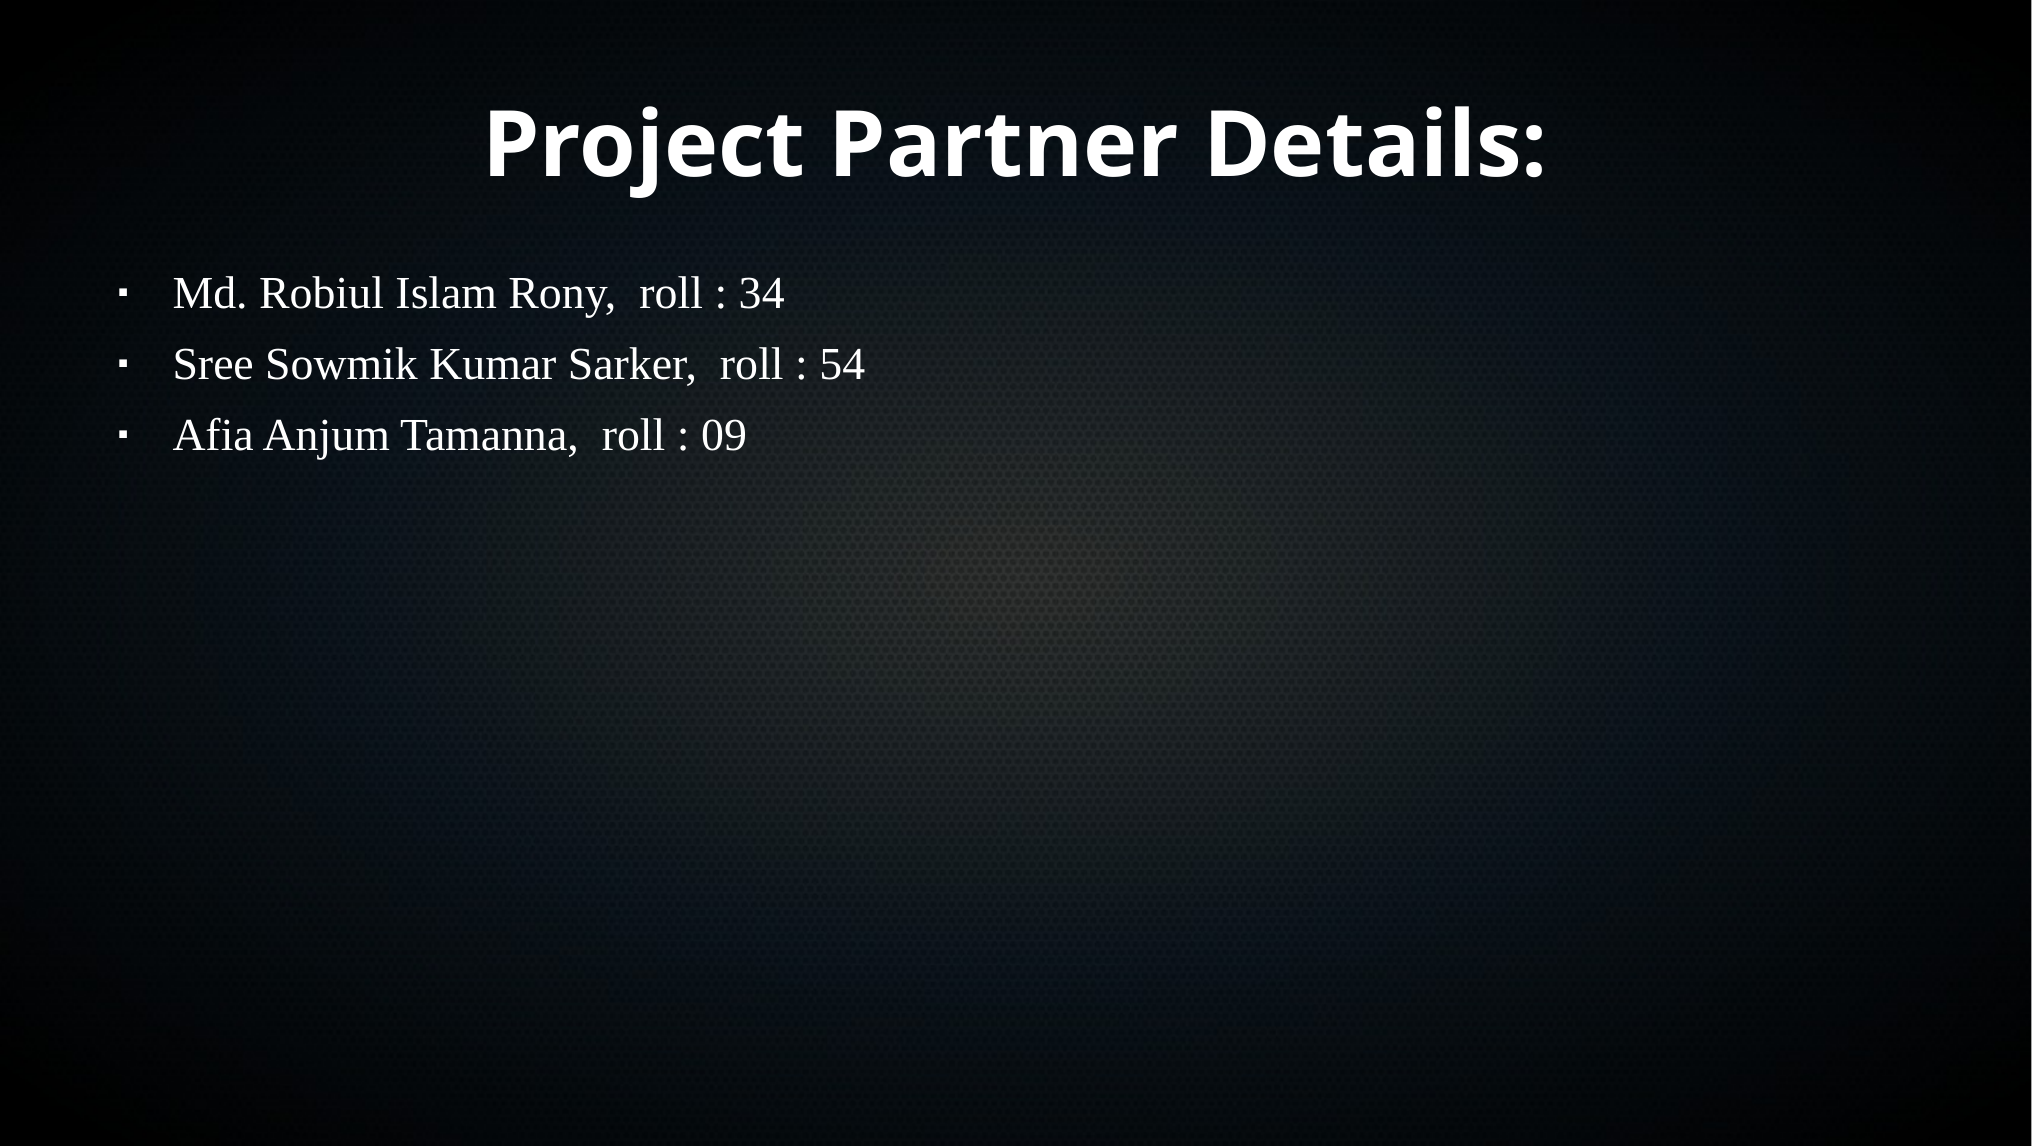

# Project Partner Details:
Md. Robiul Islam Rony, roll : 34
Sree Sowmik Kumar Sarker, roll : 54
Afia Anjum Tamanna, roll : 09